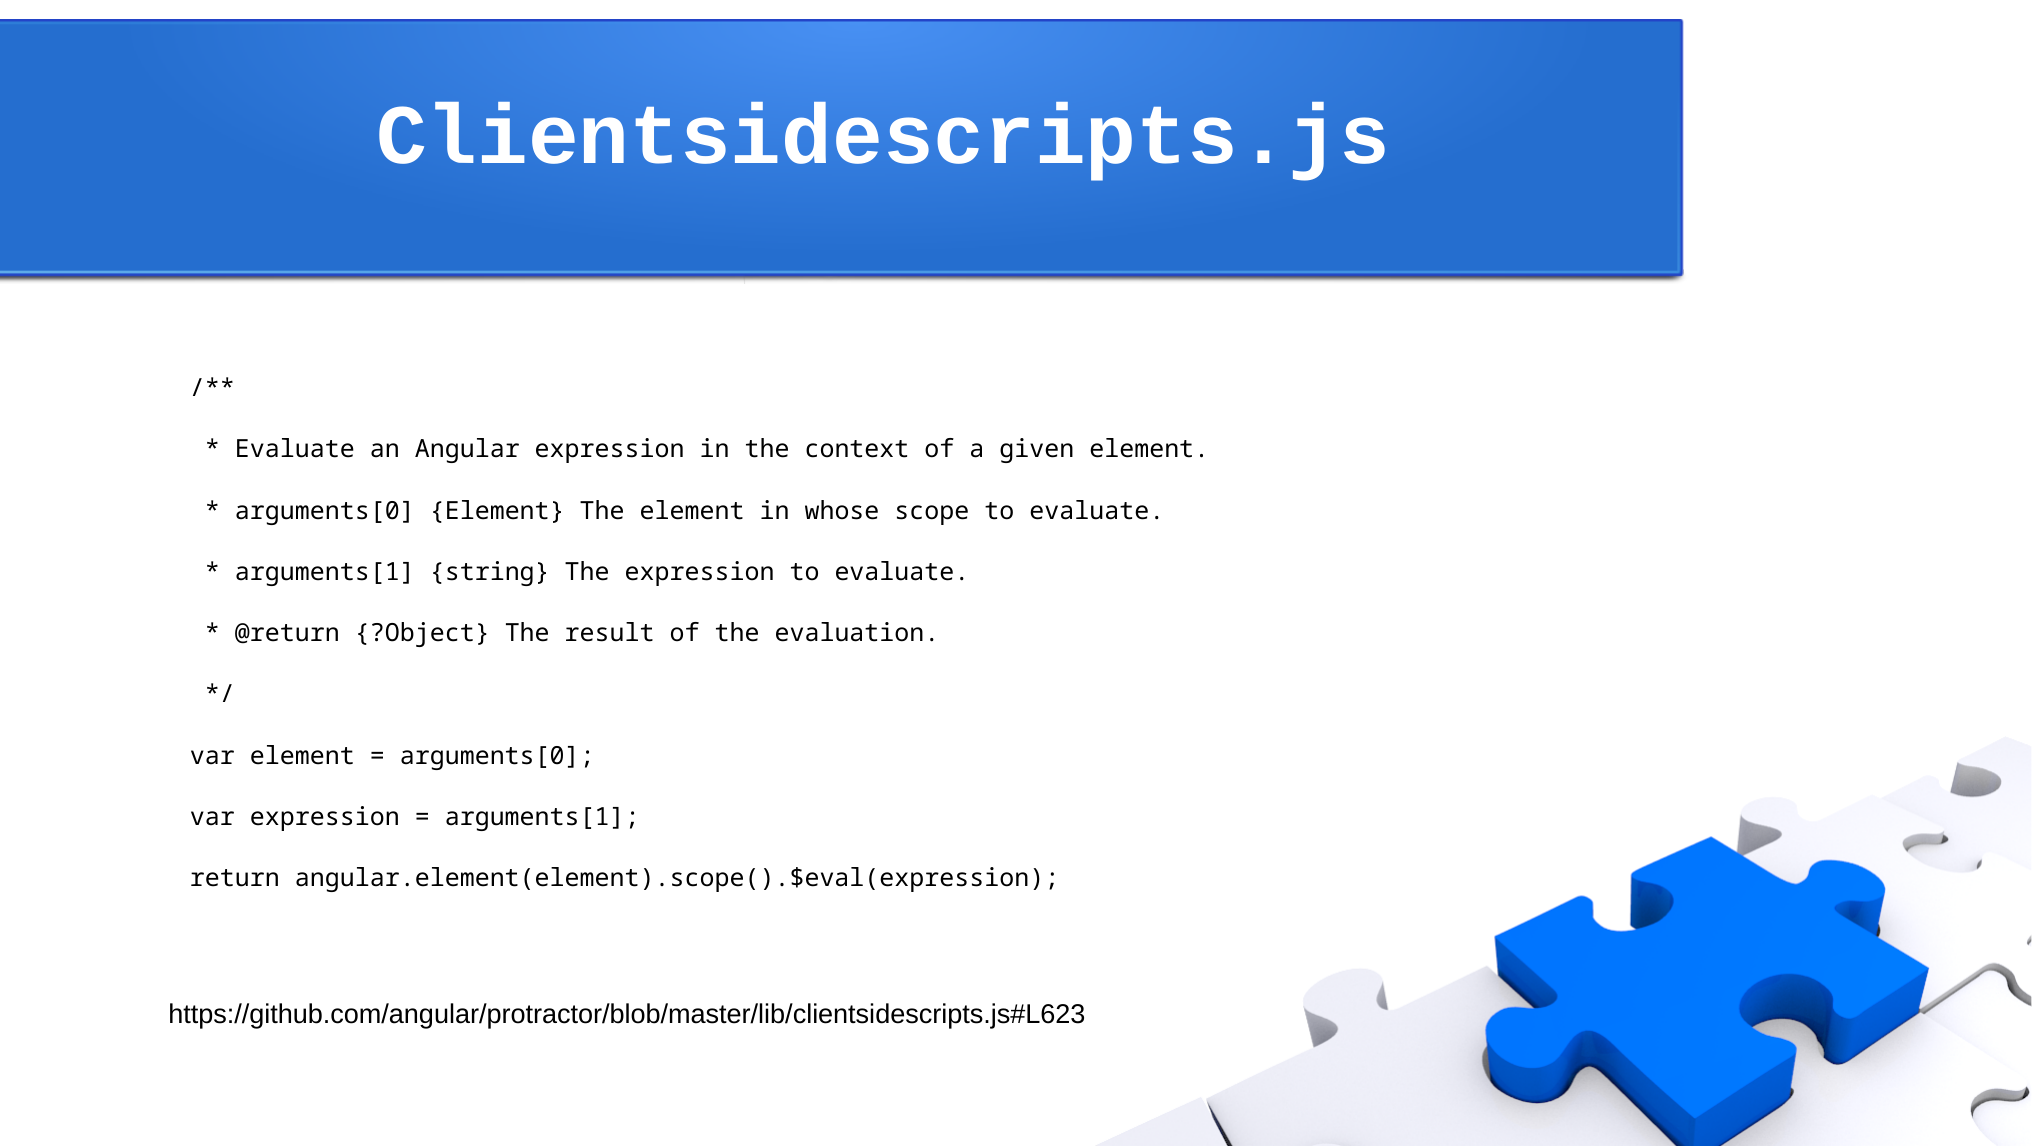

# Clientsidescripts.js
 /**
 * Evaluate an Angular expression in the context of a given element.
 * arguments[0] {Element} The element in whose scope to evaluate.
 * arguments[1] {string} The expression to evaluate.
 * @return {?Object} The result of the evaluation.
 */
 var element = arguments[0];
 var expression = arguments[1];
 return angular.element(element).scope().$eval(expression);
https://github.com/angular/protractor/blob/master/lib/clientsidescripts.js#L623